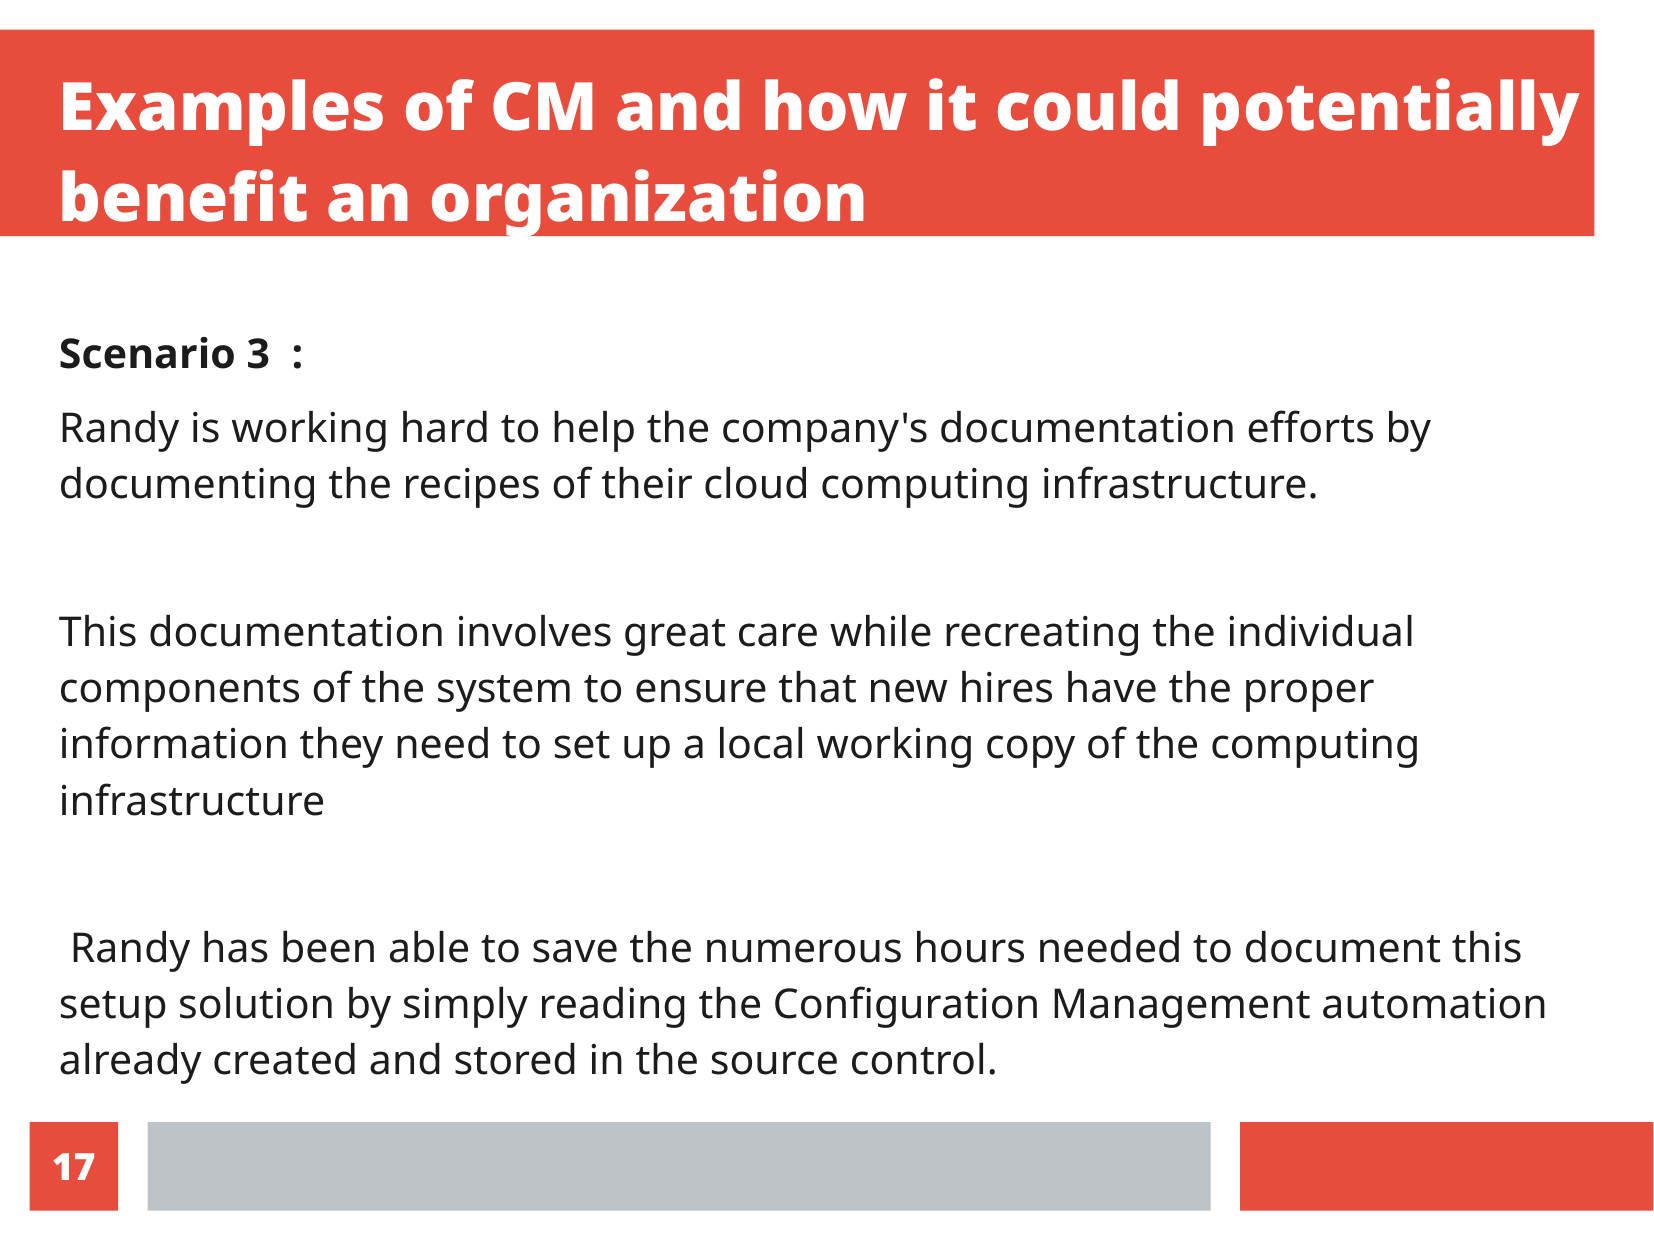

# Examples of CM and how it could potentially benefit an organization
Scenario 3 :
Randy is working hard to help the company's documentation efforts by documenting the recipes of their cloud computing infrastructure.
This documentation involves great care while recreating the individual components of the system to ensure that new hires have the proper information they need to set up a local working copy of the computing infrastructure
 Randy has been able to save the numerous hours needed to document this setup solution by simply reading the Configuration Management automation already created and stored in the source control.
17